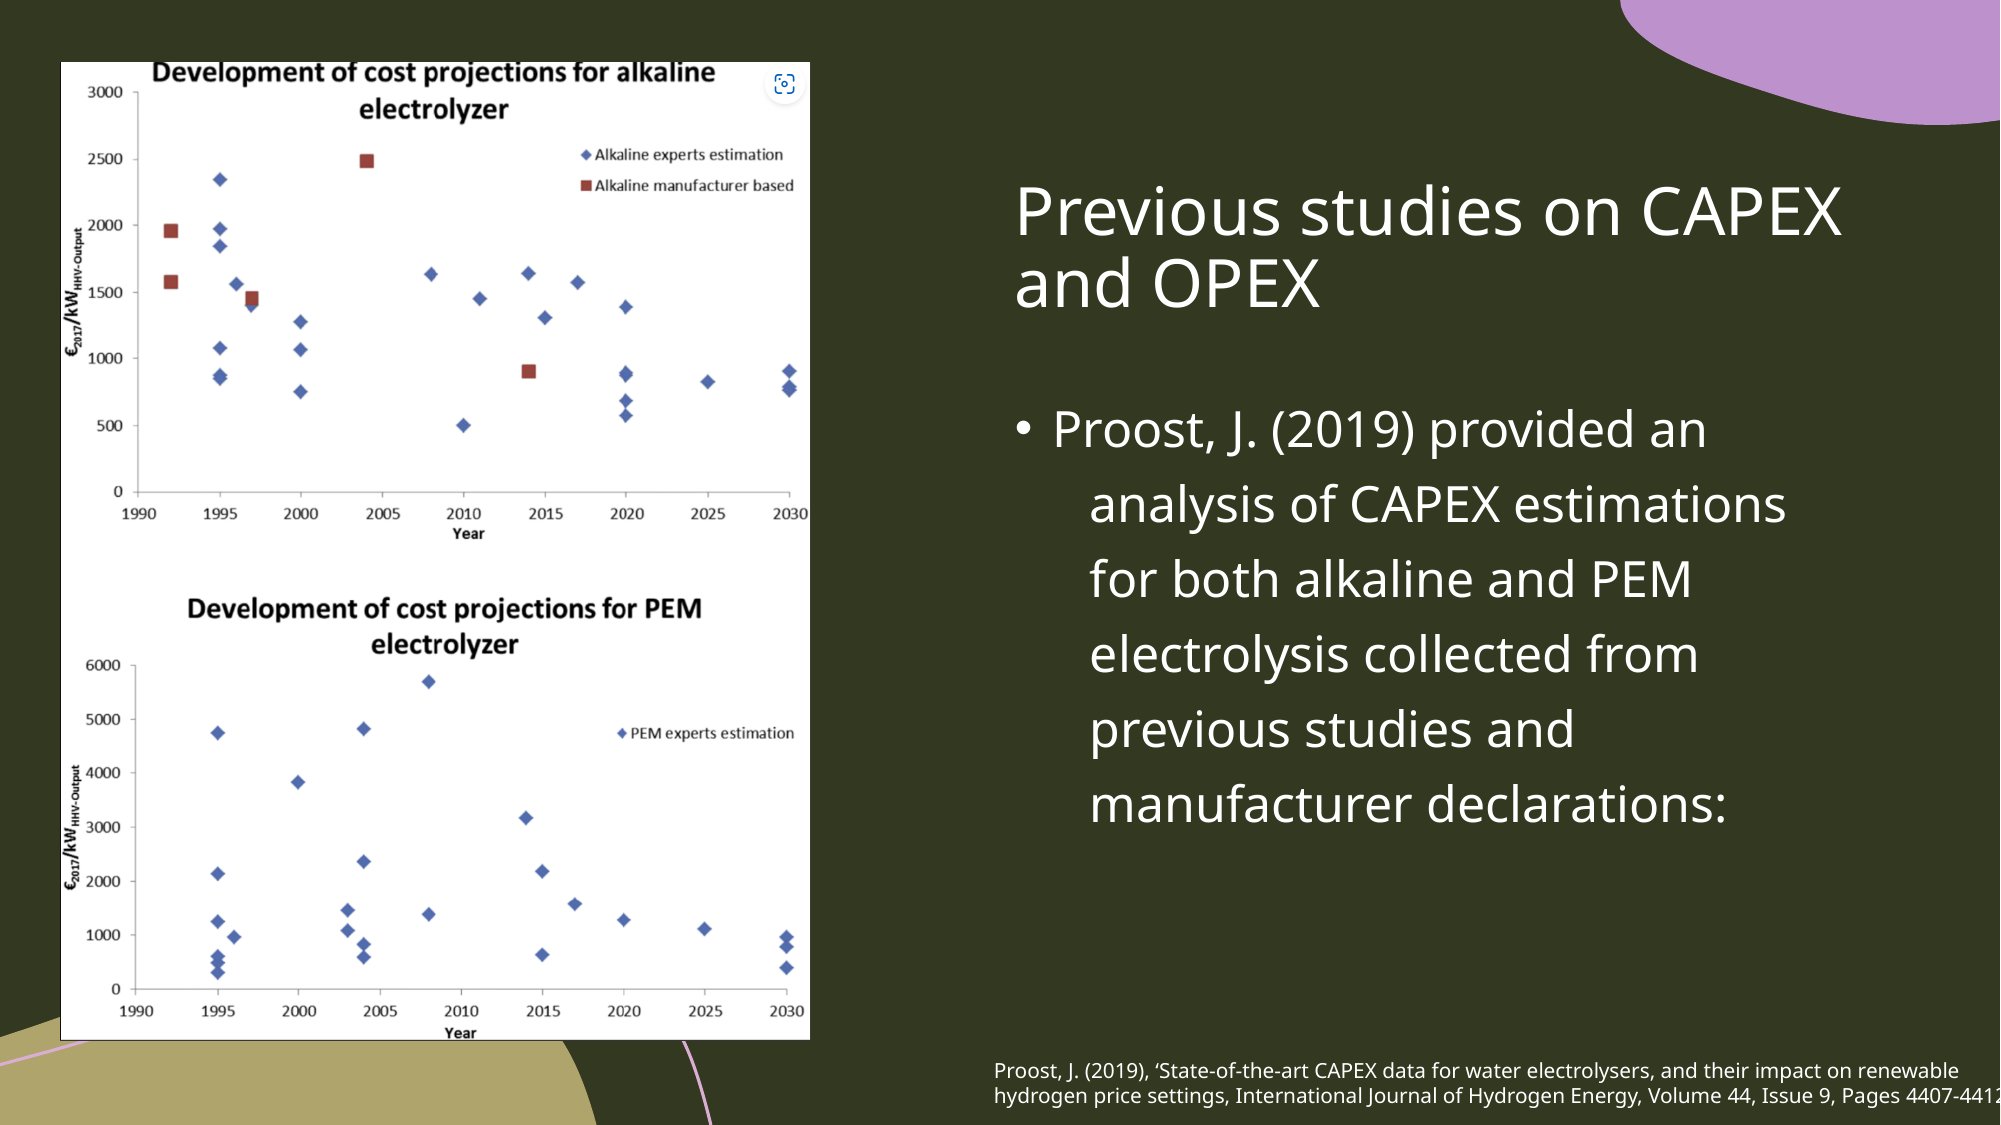

Previous studies on CAPEX and OPEX
# Proost, J. (2019) provided an analysis of CAPEX estimations for both alkaline and PEM electrolysis collected from previous studies and manufacturer declarations:
Proost, J. (2019), ‘State-of-the-art CAPEX data for water electrolysers, and their impact on renewable hydrogen price settings, International Journal of Hydrogen Energy, Volume 44, Issue 9, Pages 4407-4412